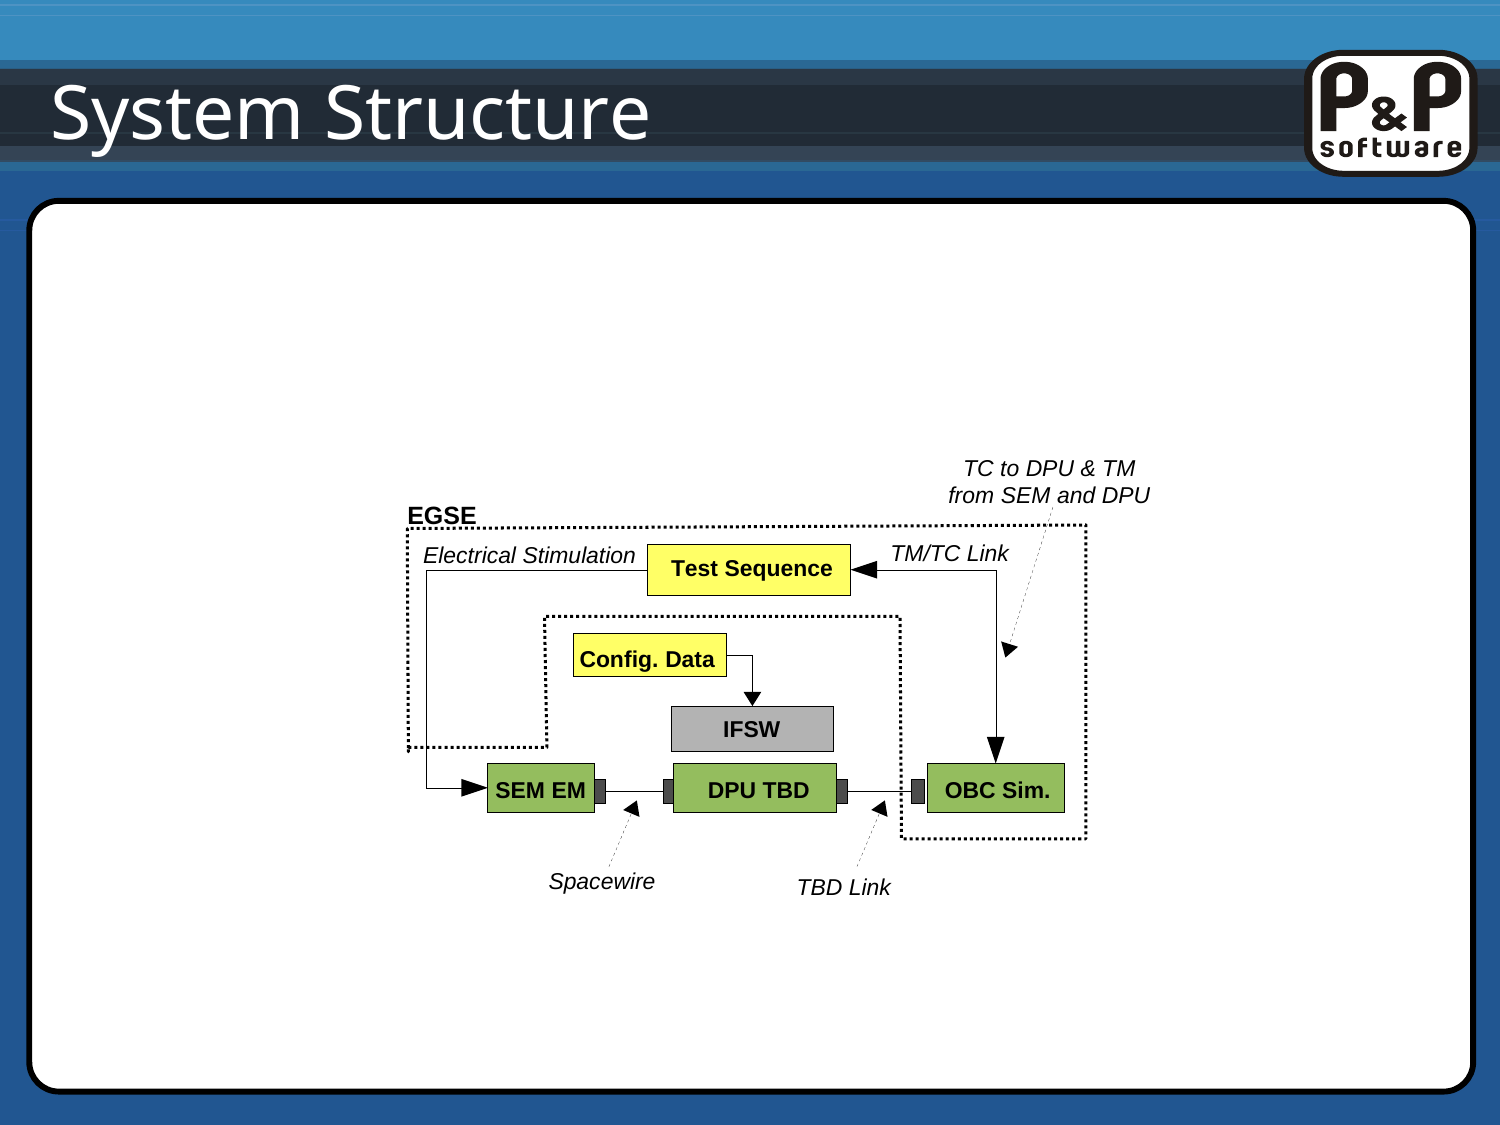

# System Structure
TC to DPU & TM
from SEM and DPU
EGSE
TM/TC Link
Electrical Stimulation
Test Sequence
Config. Data
IFSW
IFSW
SEM EM
DPU TBD
OBC Sim.
Spacewire
TBD Link